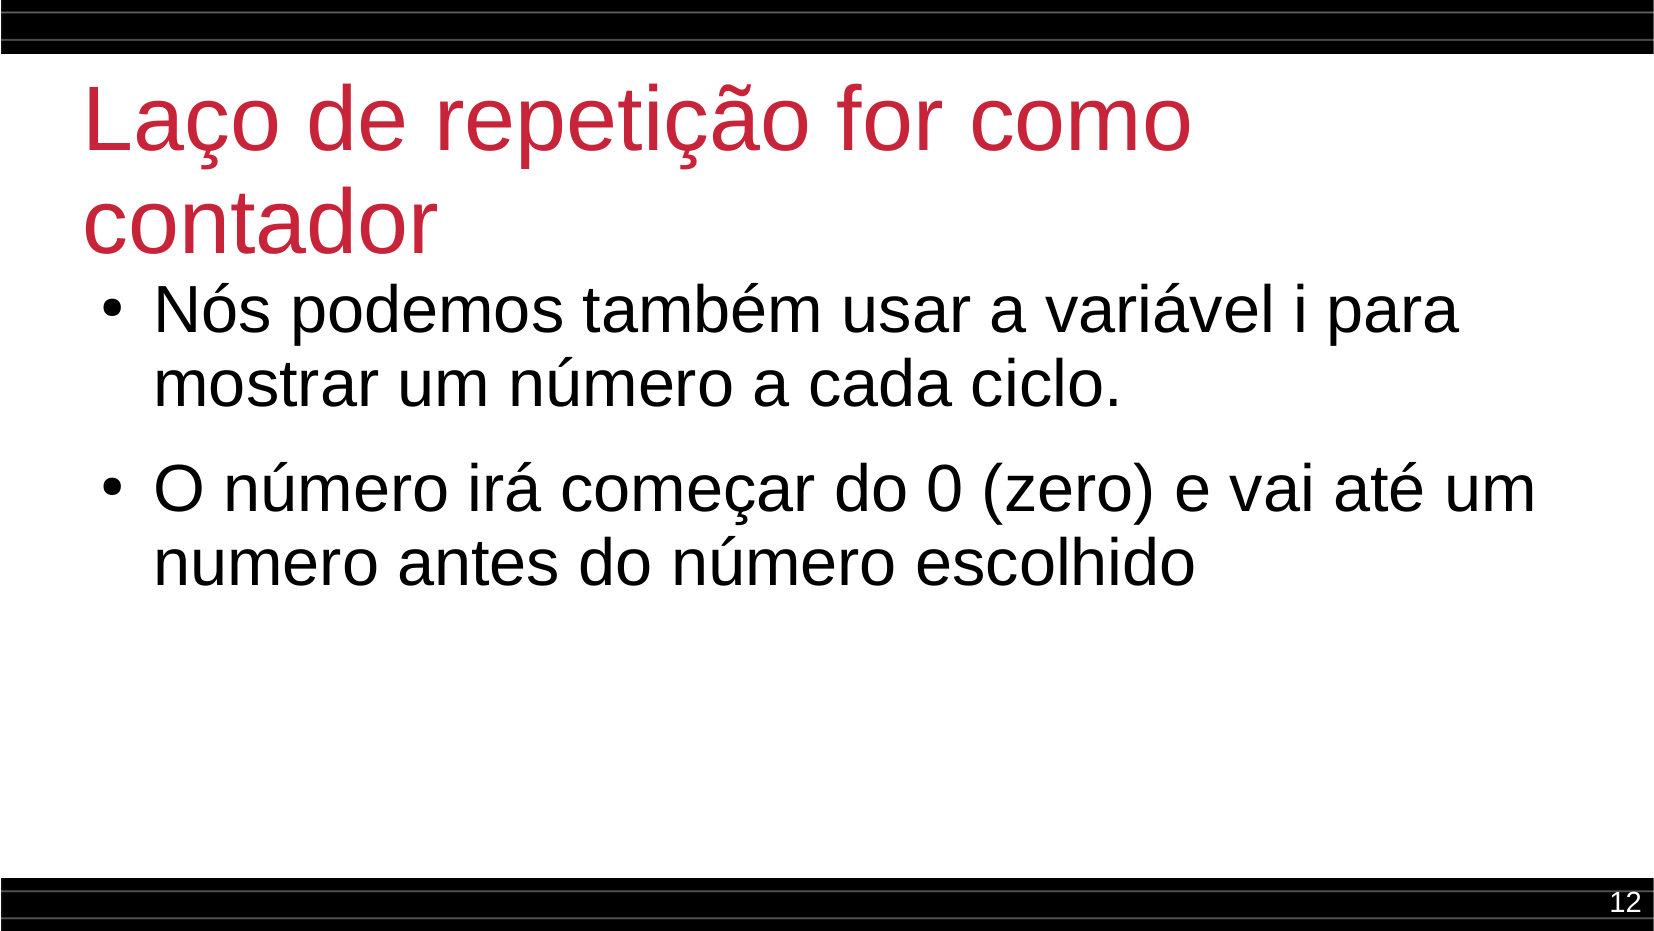

# Laço de repetição for como contador
Nós podemos também usar a variável i para mostrar um número a cada ciclo.
O número irá começar do 0 (zero) e vai até um numero antes do número escolhido